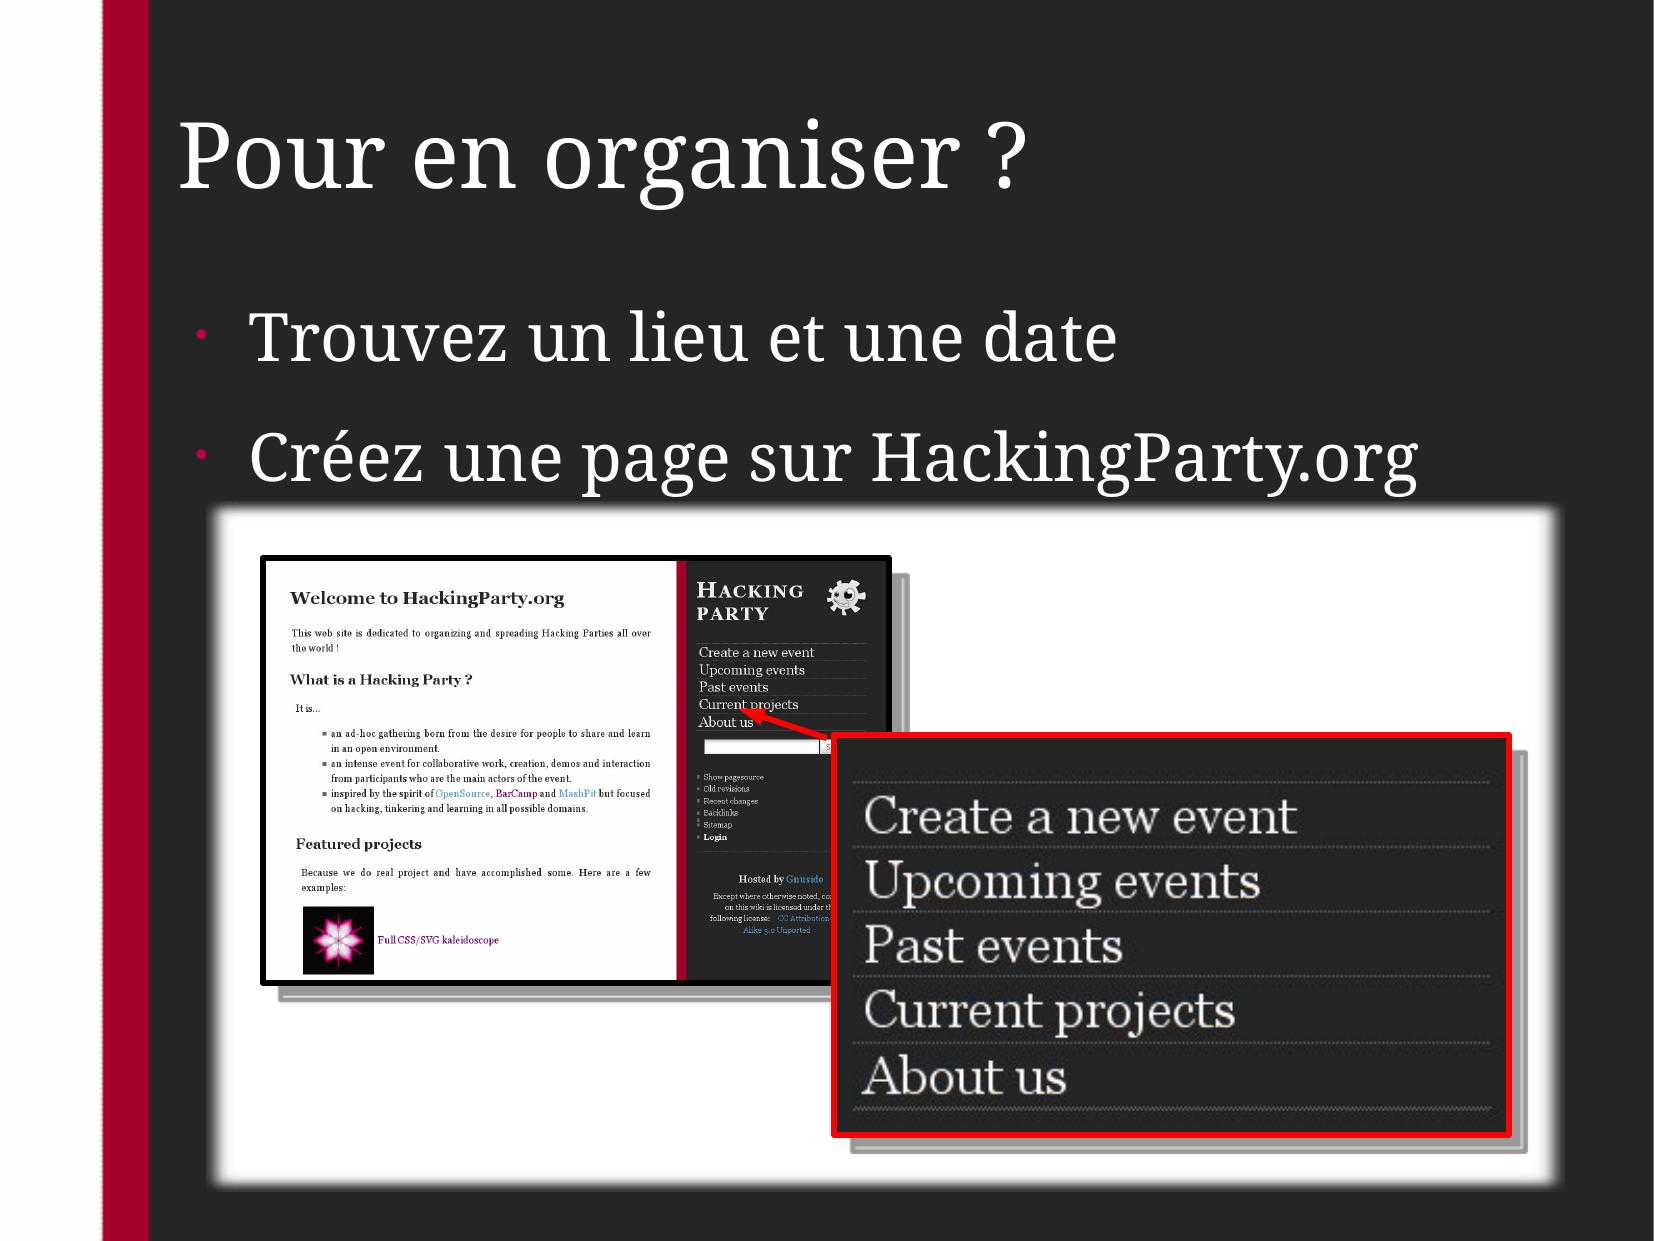

# Pour en organiser ?
Trouvez un lieu et une date
Créez une page sur HackingParty.org